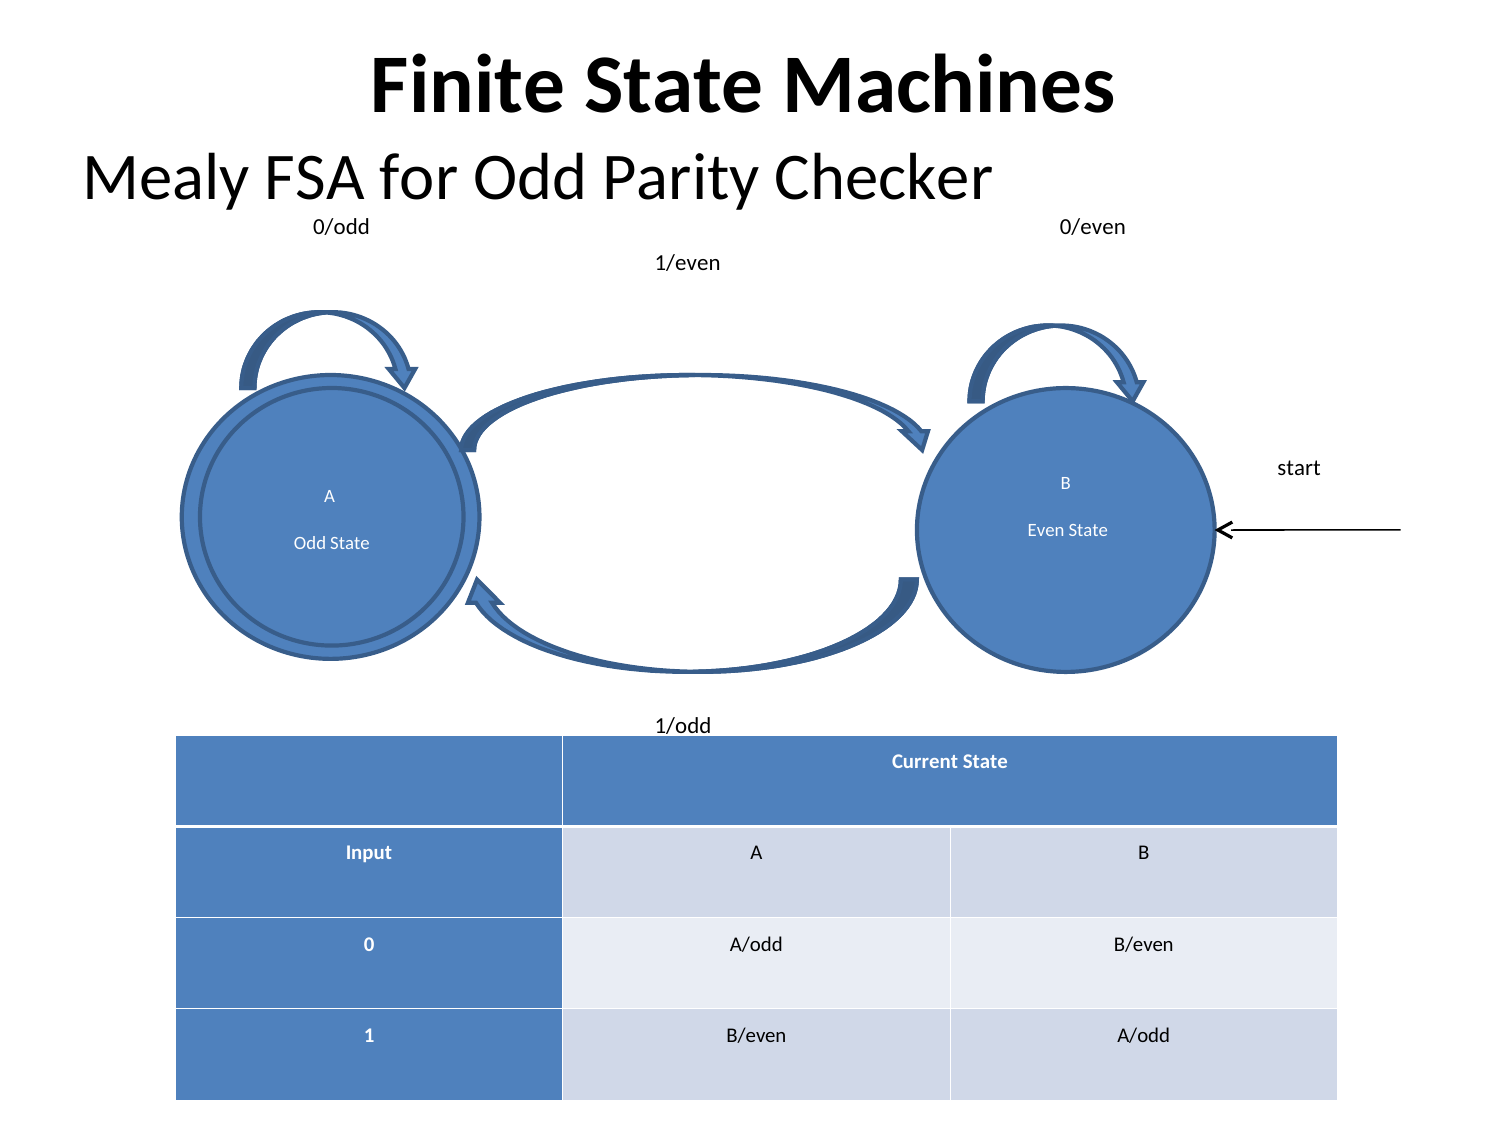

# Finite State Machines
Mealy FSA for Odd Parity Checker
0/odd
0/even
1/even
A
Odd State
B
 Even State
start
1/odd
| | Current State | |
| --- | --- | --- |
| Input | A | B |
| 0 | A/odd | B/even |
| 1 | B/even | A/odd |